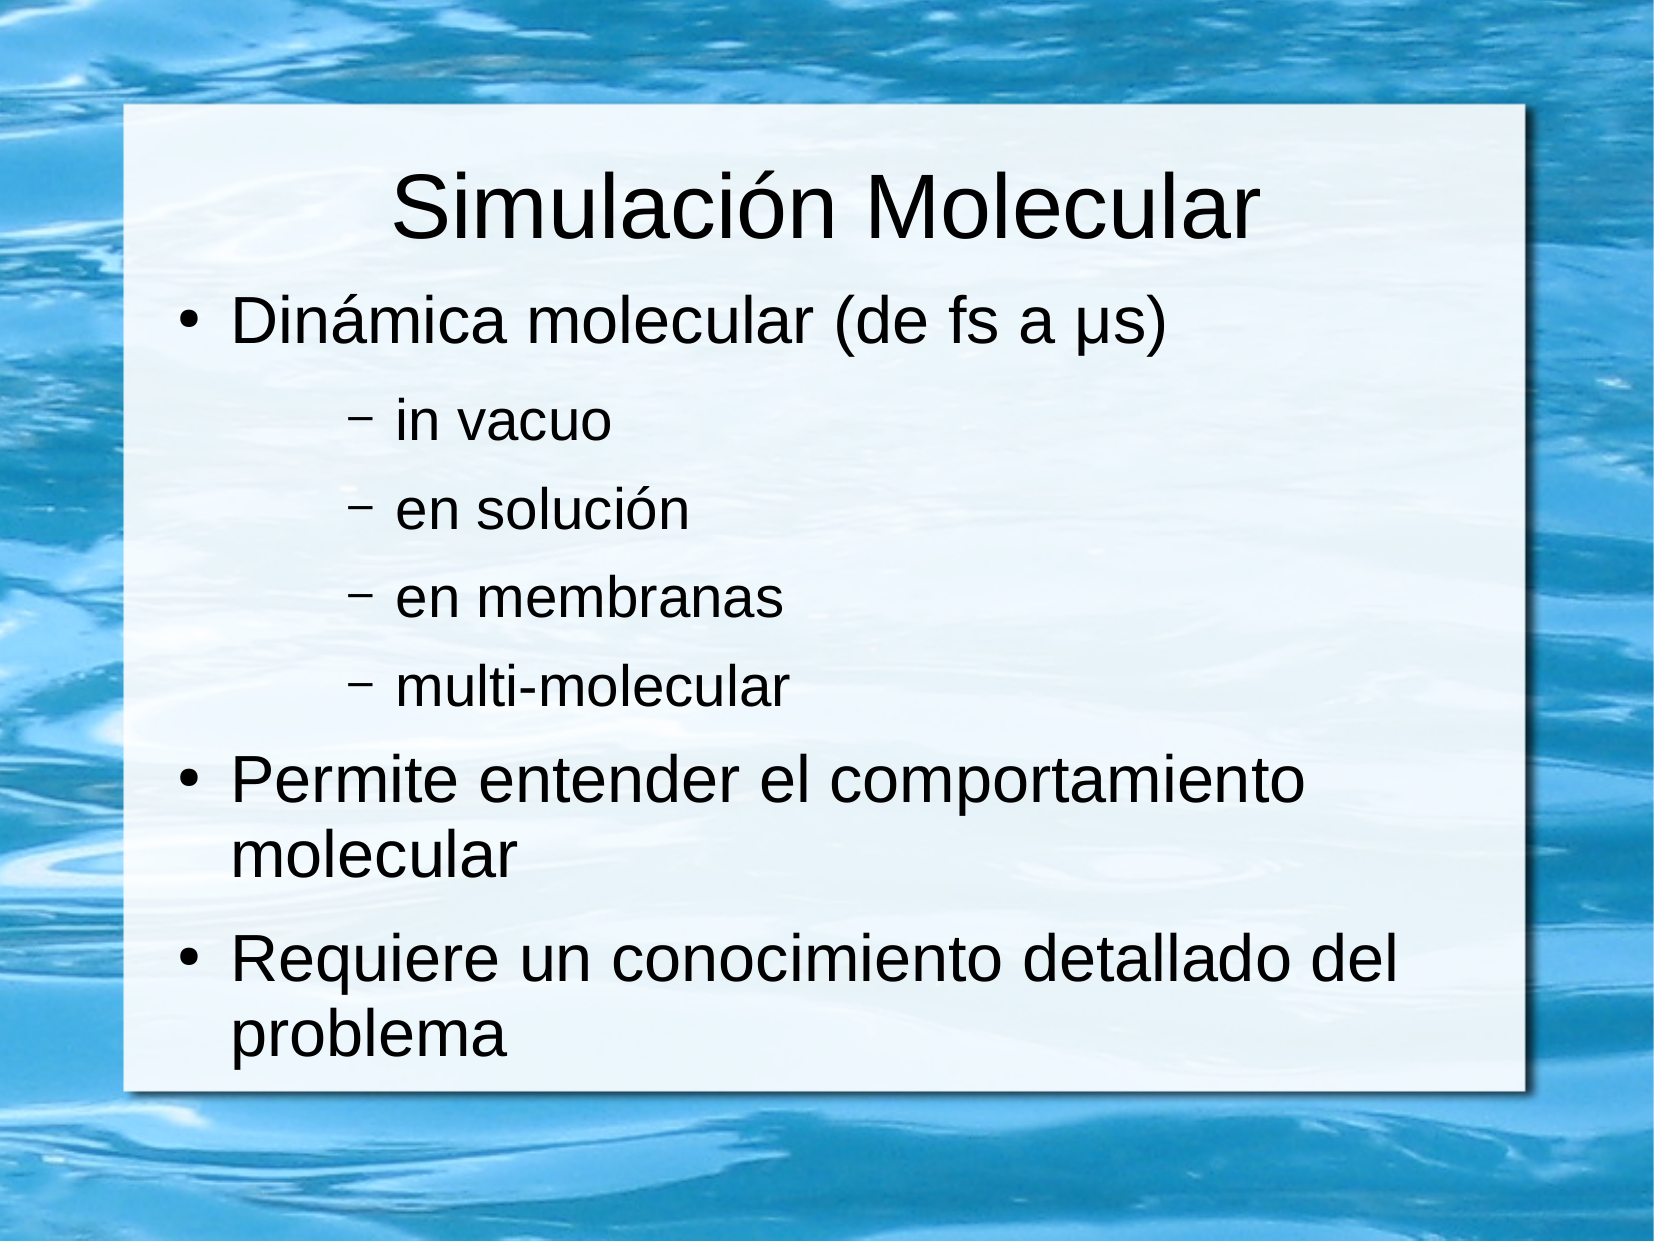

# Simulación Molecular
Dinámica molecular (de fs a μs)
in vacuo
en solución
en membranas
multi-molecular
Permite entender el comportamiento molecular
Requiere un conocimiento detallado del problema